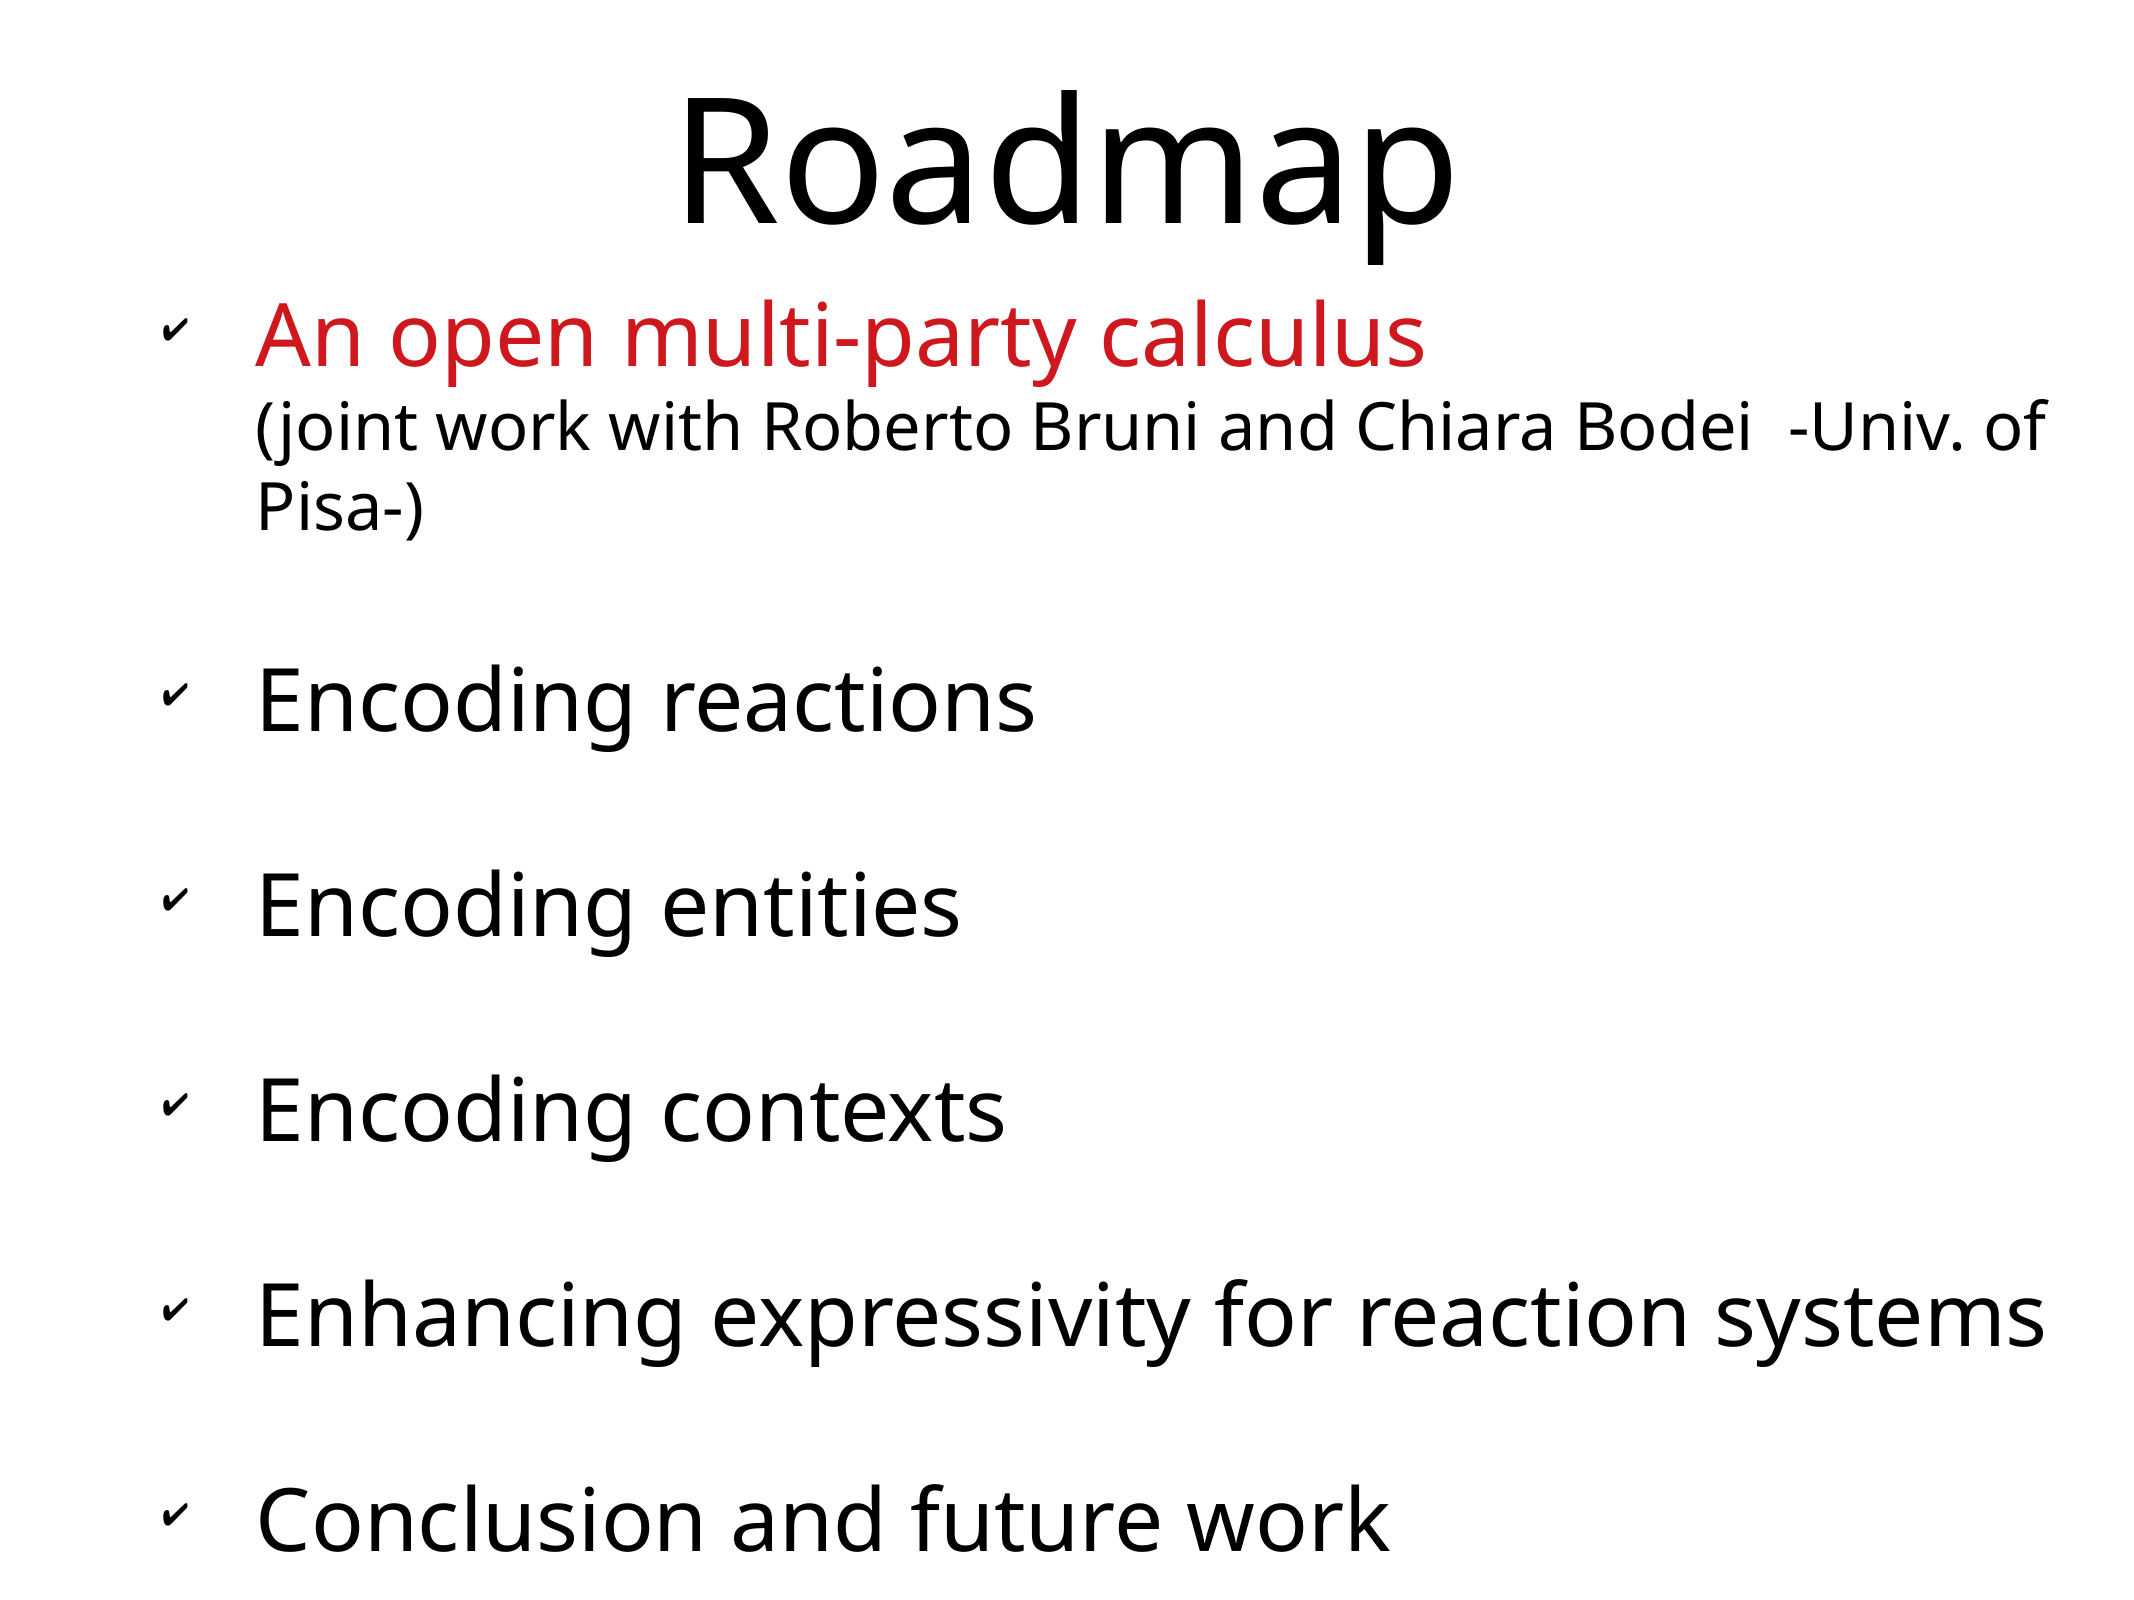

# Roadmap
An open multi-party calculus (joint work with Roberto Bruni and Chiara Bodei -Univ. of Pisa-)
Encoding reactions
Encoding entities
Encoding contexts
Enhancing expressivity for reaction systems
Conclusion and future work
2